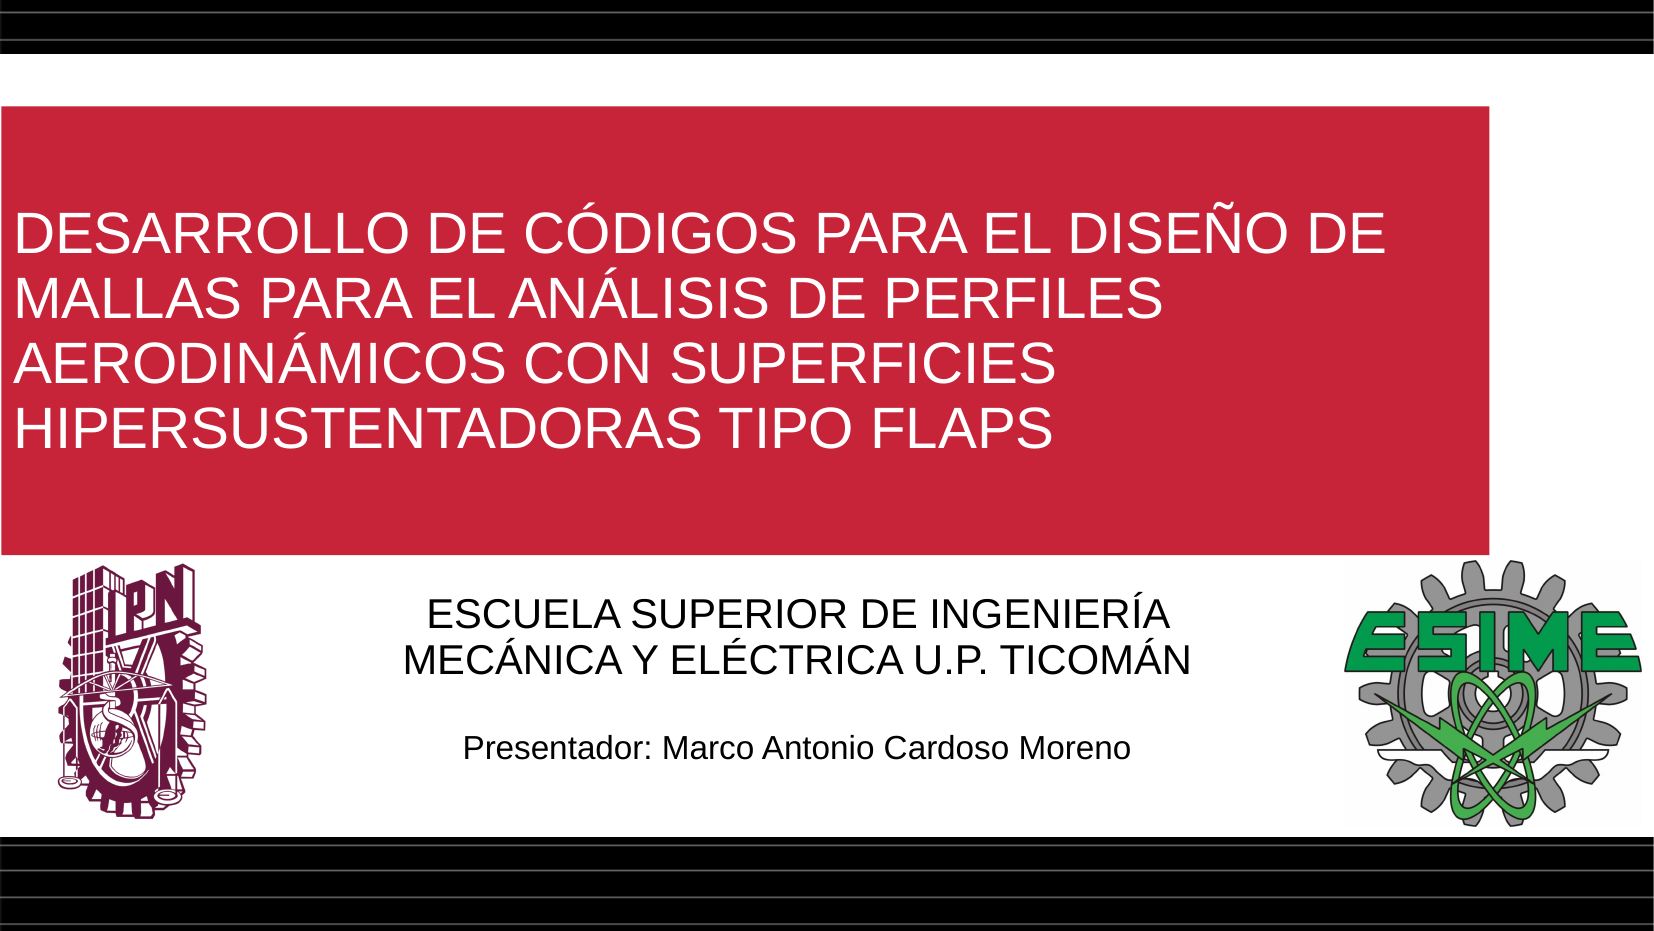

# DESARROLLO DE CÓDIGOS PARA EL DISEÑO DE MALLAS PARA EL ANÁLISIS DE PERFILES AERODINÁMICOS CON SUPERFICIES HIPERSUSTENTADORAS TIPO FLAPS
ESCUELA SUPERIOR DE INGENIERÍA MECÁNICA Y ELÉCTRICA U.P. TICOMÁN
Presentador: Marco Antonio Cardoso Moreno